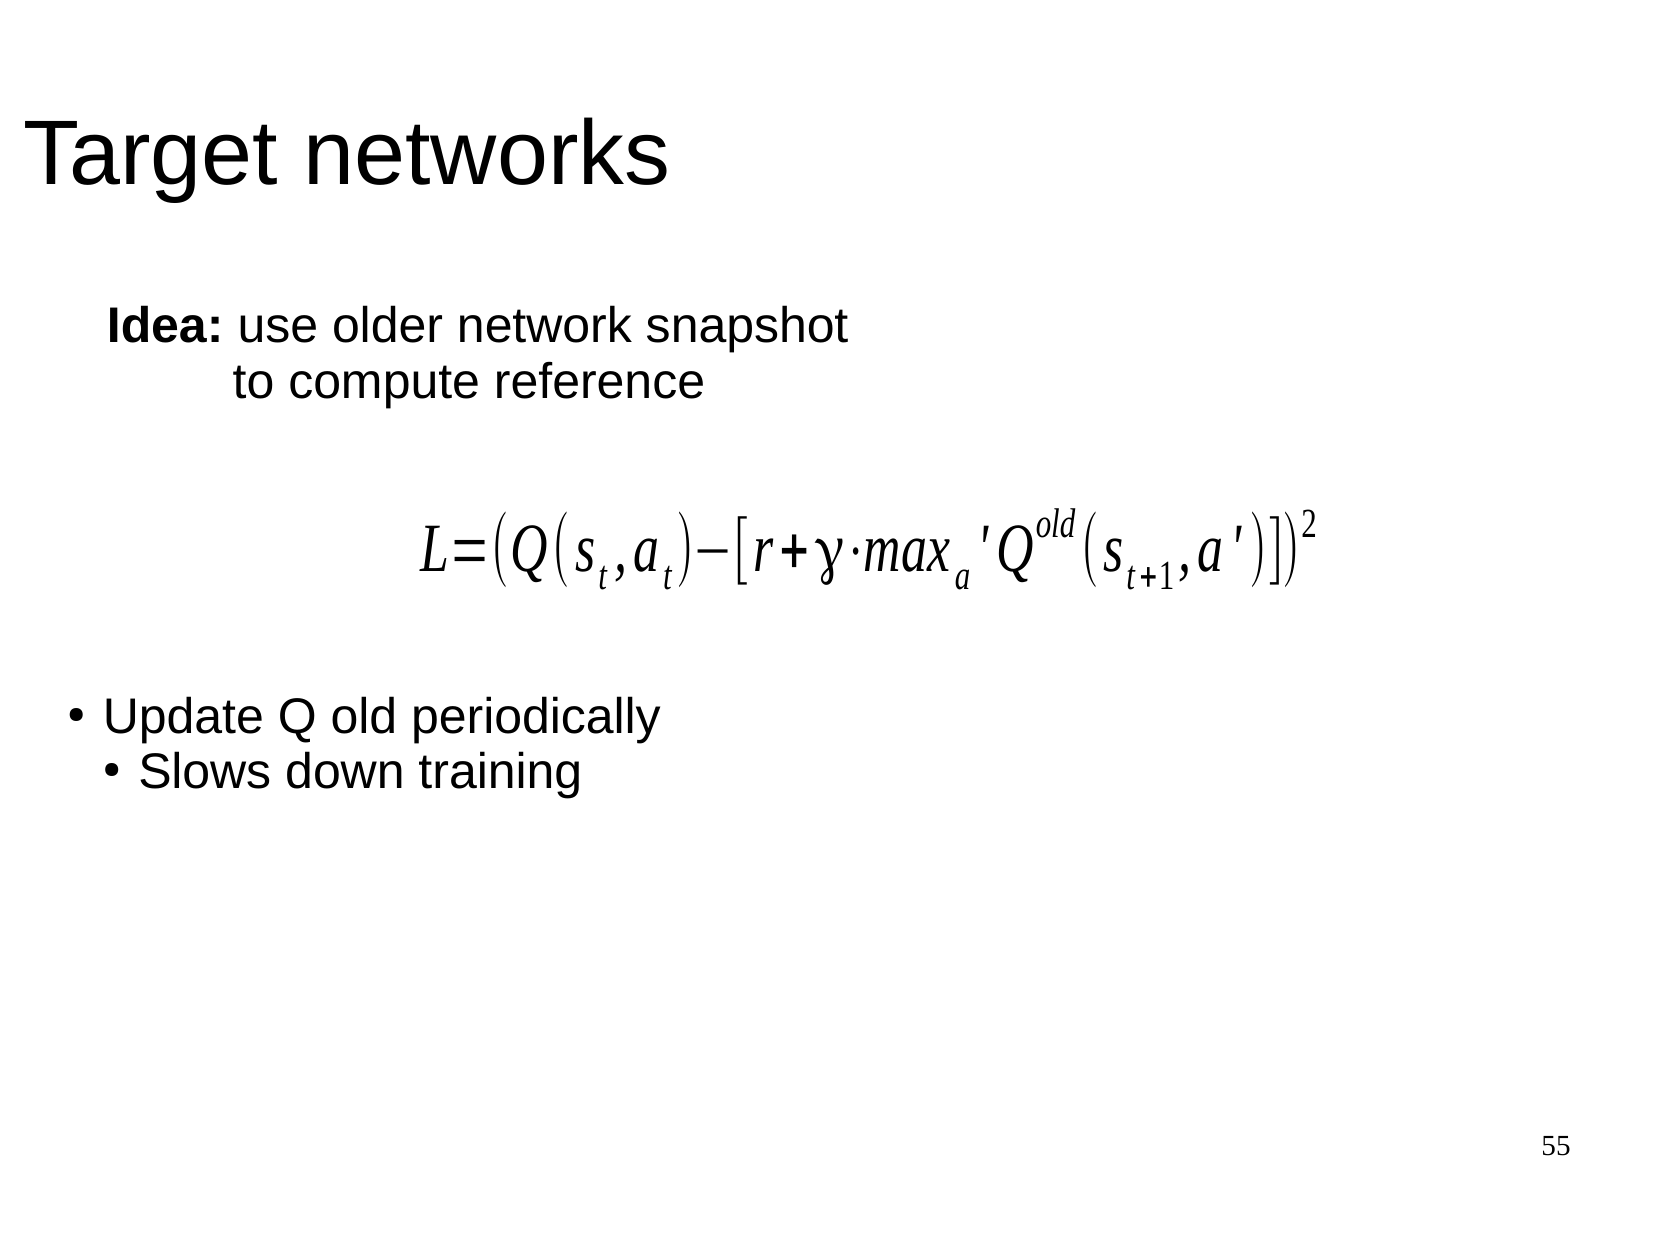

# Target networks
	Idea: use older network snapshot
to compute reference
Update Q old periodically
Slows down training
55